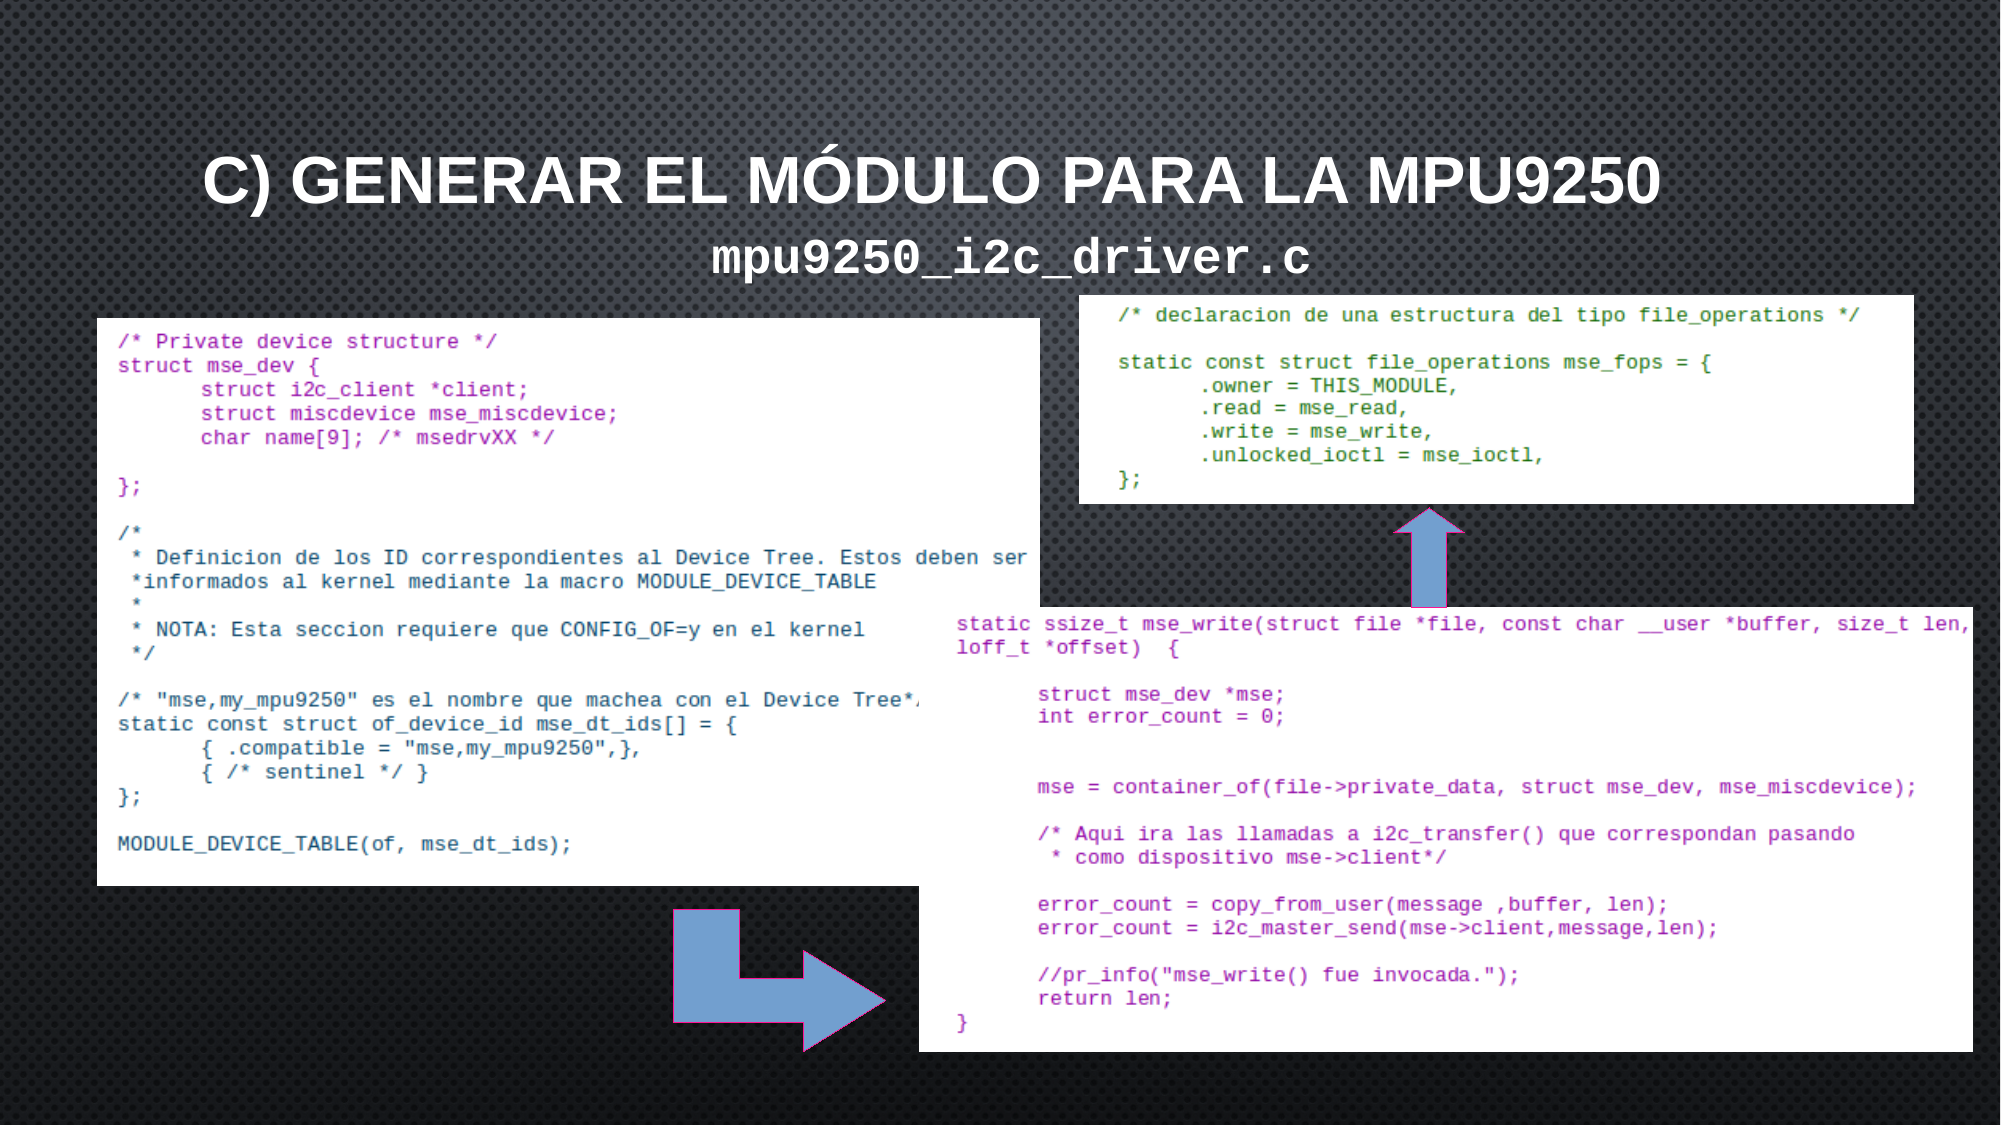

# C) Generar el módulo para la MPU9250
mpu9250_i2c_driver.c